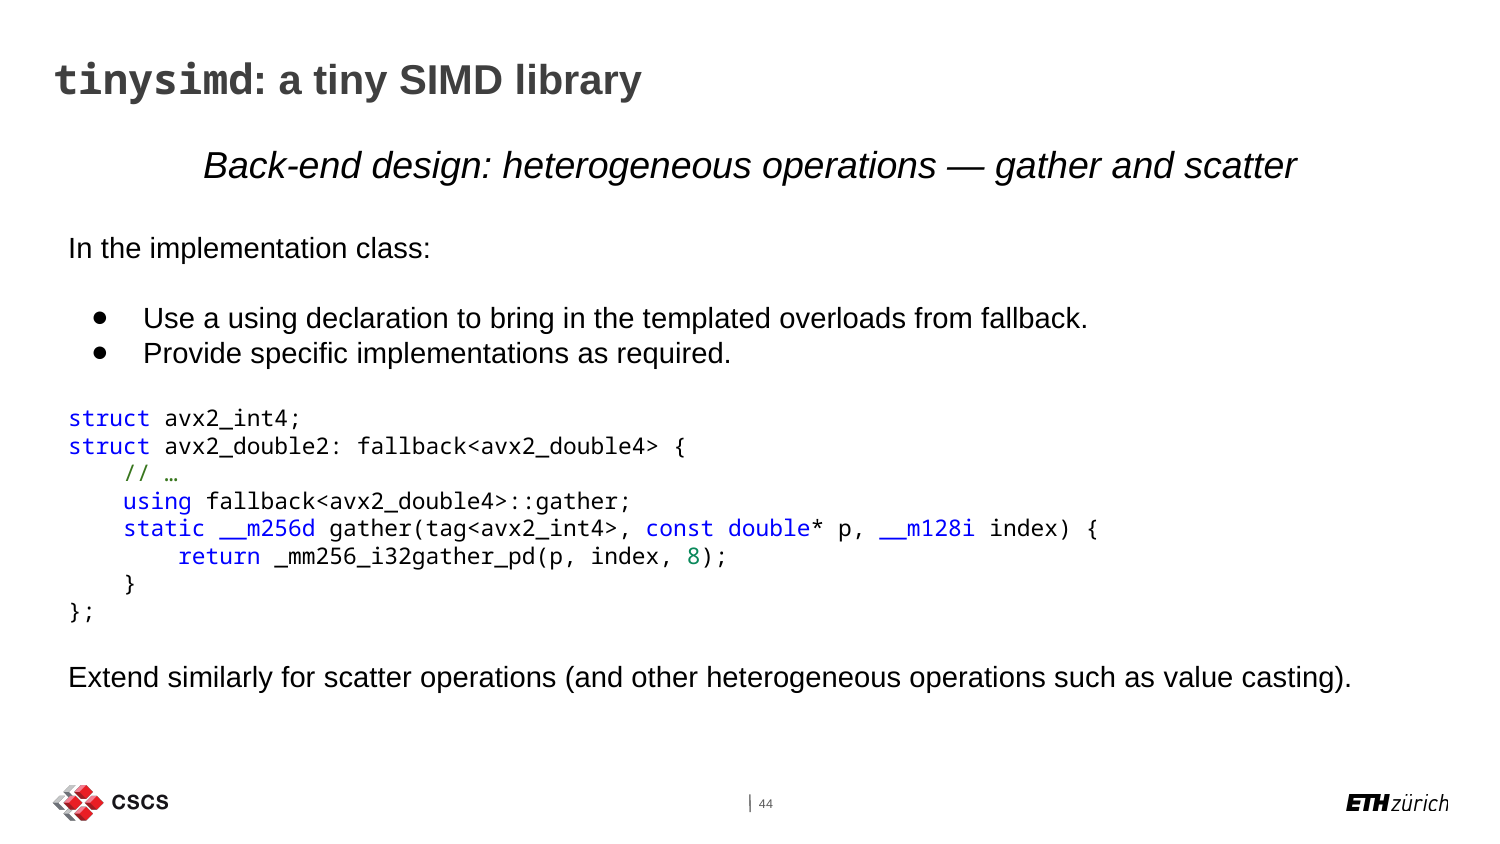

# tinysimd: a tiny SIMD library
Back-end design: heterogeneous operations — gather and scatter
In the implementation class:
Use a using declaration to bring in the templated overloads from fallback.
Provide specific implementations as required.
struct avx2_int4;
struct avx2_double2: fallback<avx2_double4> {
 // …
 using fallback<avx2_double4>::gather;
 static __m256d gather(tag<avx2_int4>, const double* p, __m128i index) {
 return _mm256_i32gather_pd(p, index, 8);
 }
};
Extend similarly for scatter operations (and other heterogeneous operations such as value casting).